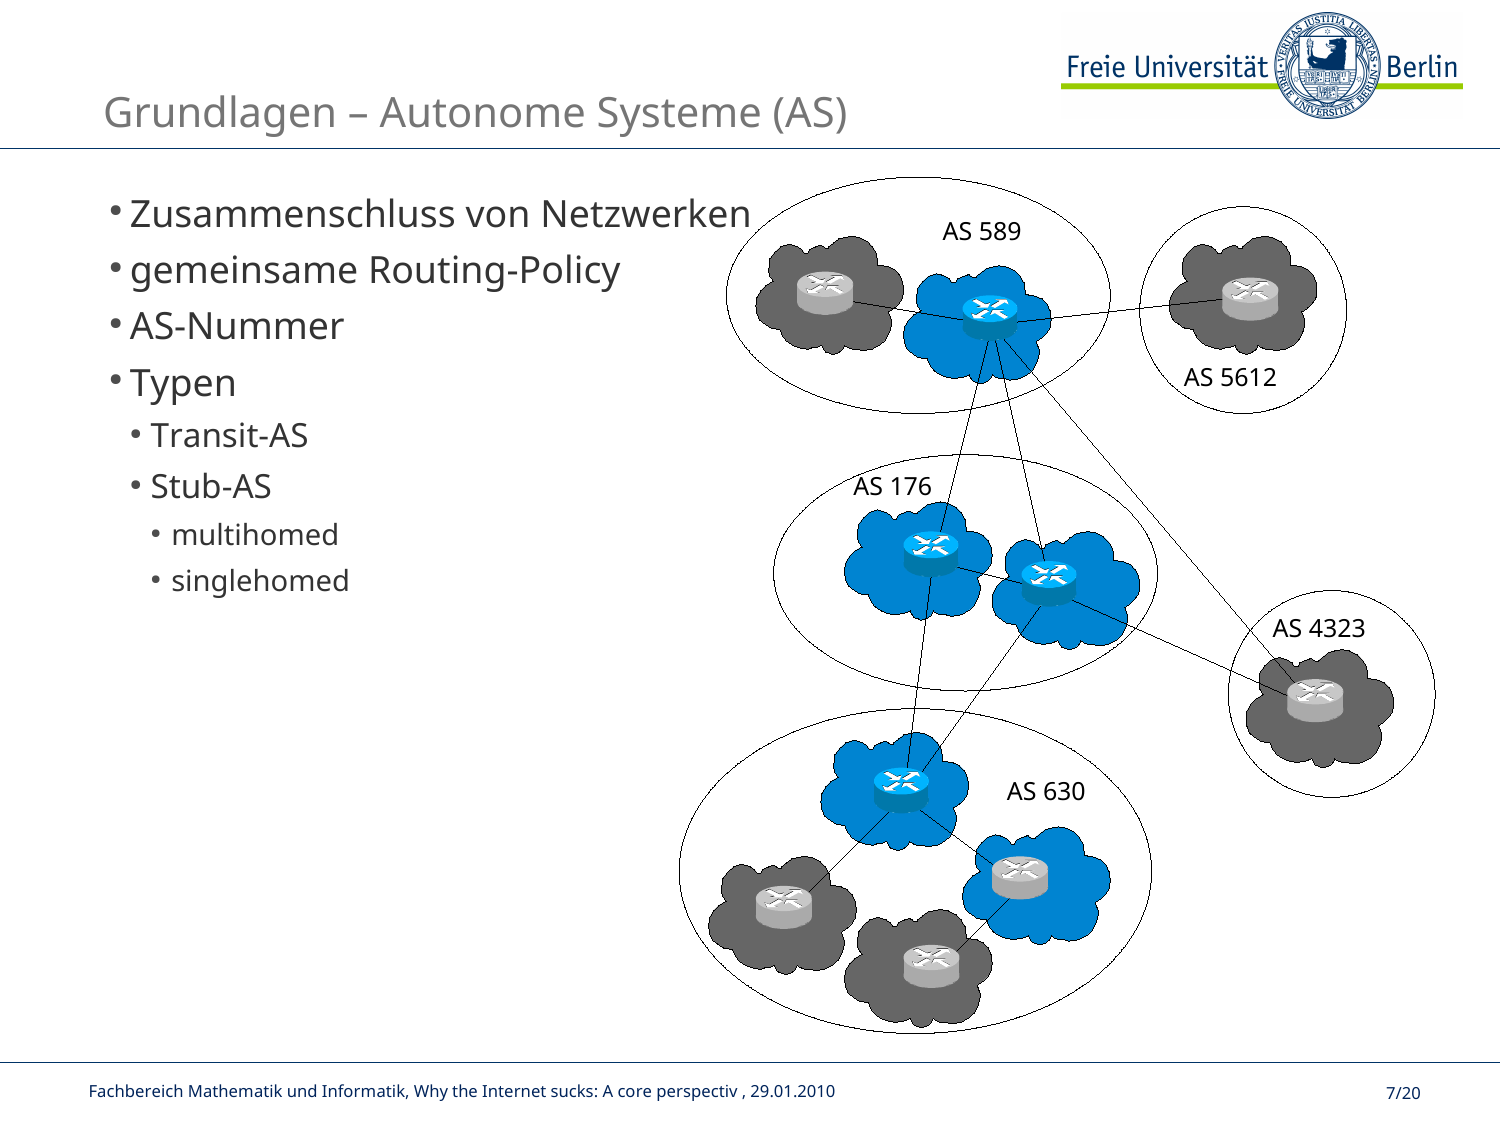

# Grundlagen – Autonome Systeme (AS)
AS 589
AS 5612
AS 176
AS 4323
AS 630
Zusammenschluss von Netzwerken
gemeinsame Routing-Policy
AS-Nummer
Typen
Transit-AS
Stub-AS
multihomed
singlehomed
Freie Universität Berlin